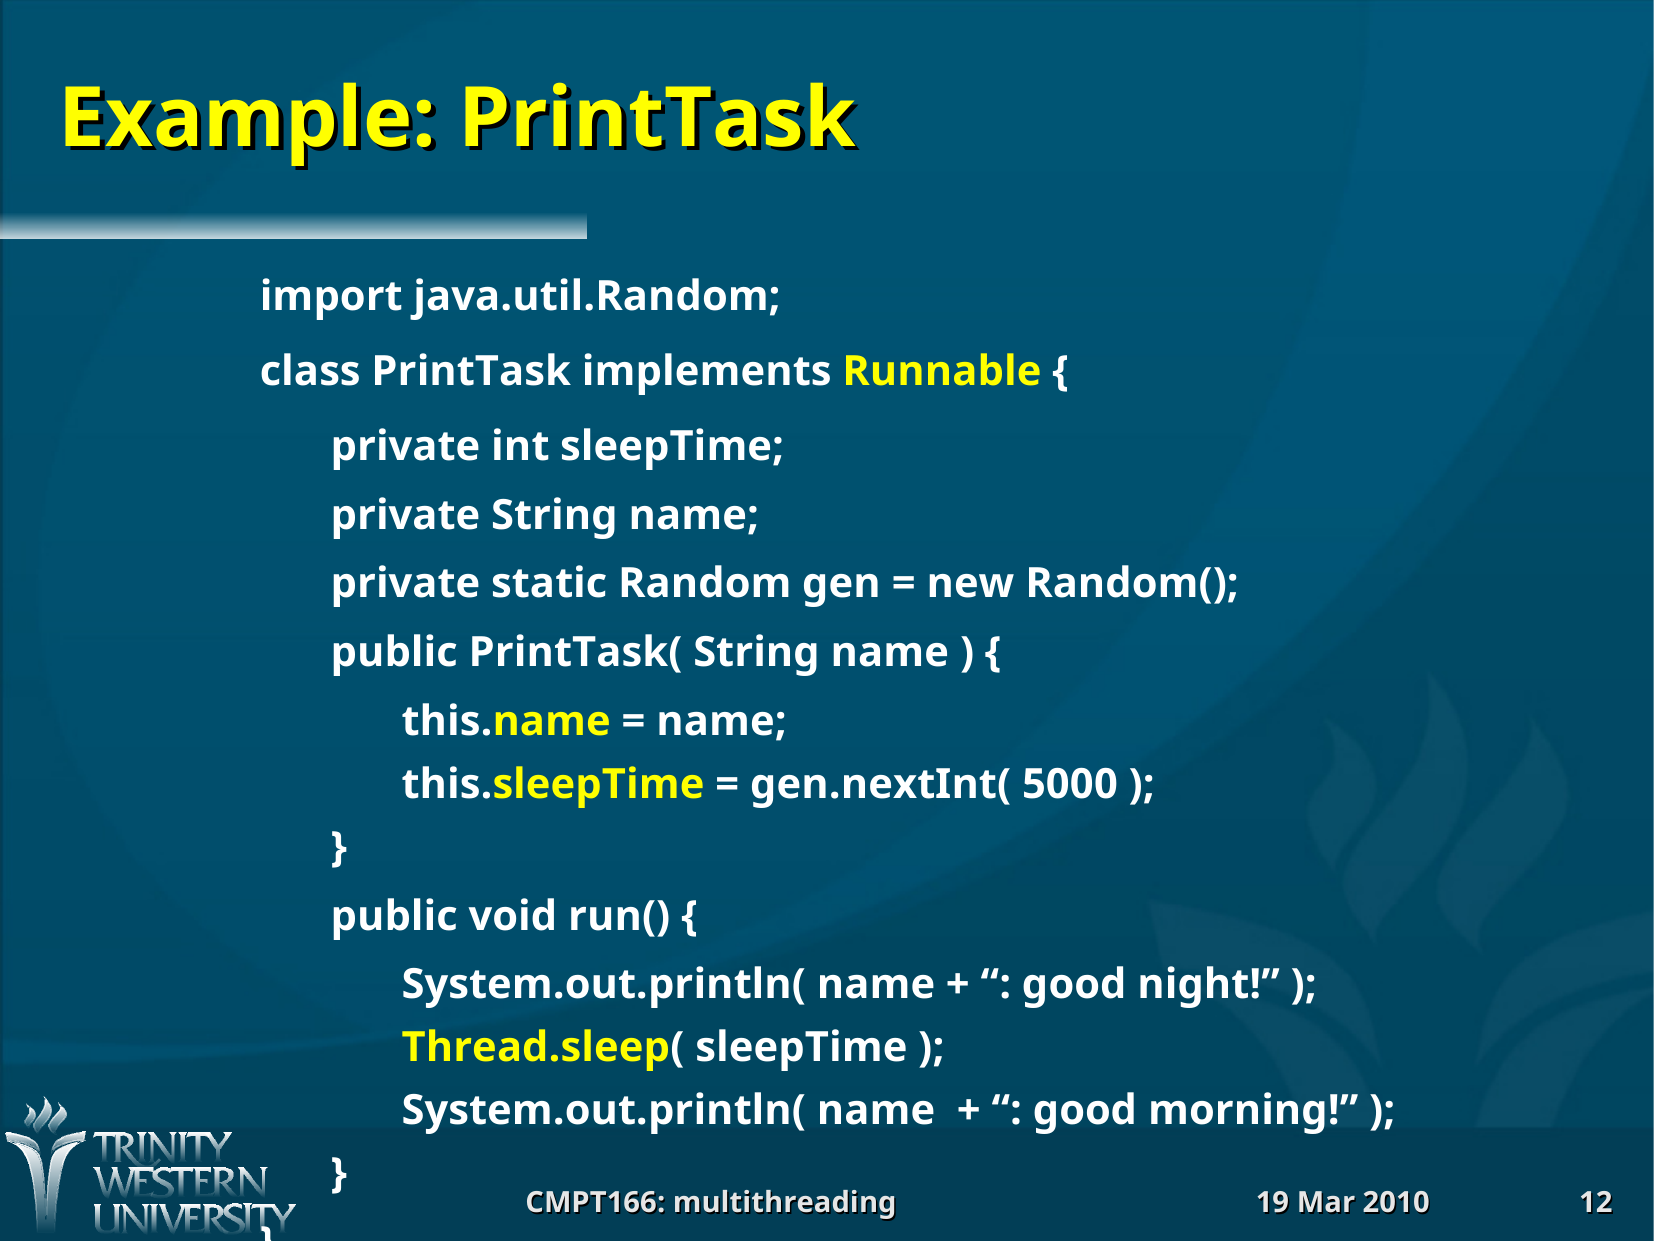

# Example: PrintTask
import java.util.Random;
class PrintTask implements Runnable {
private int sleepTime;
private String name;
private static Random gen = new Random();
public PrintTask( String name ) {
this.name = name;
this.sleepTime = gen.nextInt( 5000 );
}
public void run() {
System.out.println( name + “: good night!” );
Thread.sleep( sleepTime );
System.out.println( name + “: good morning!” );
}
}
CMPT166: multithreading
19 Mar 2010
12